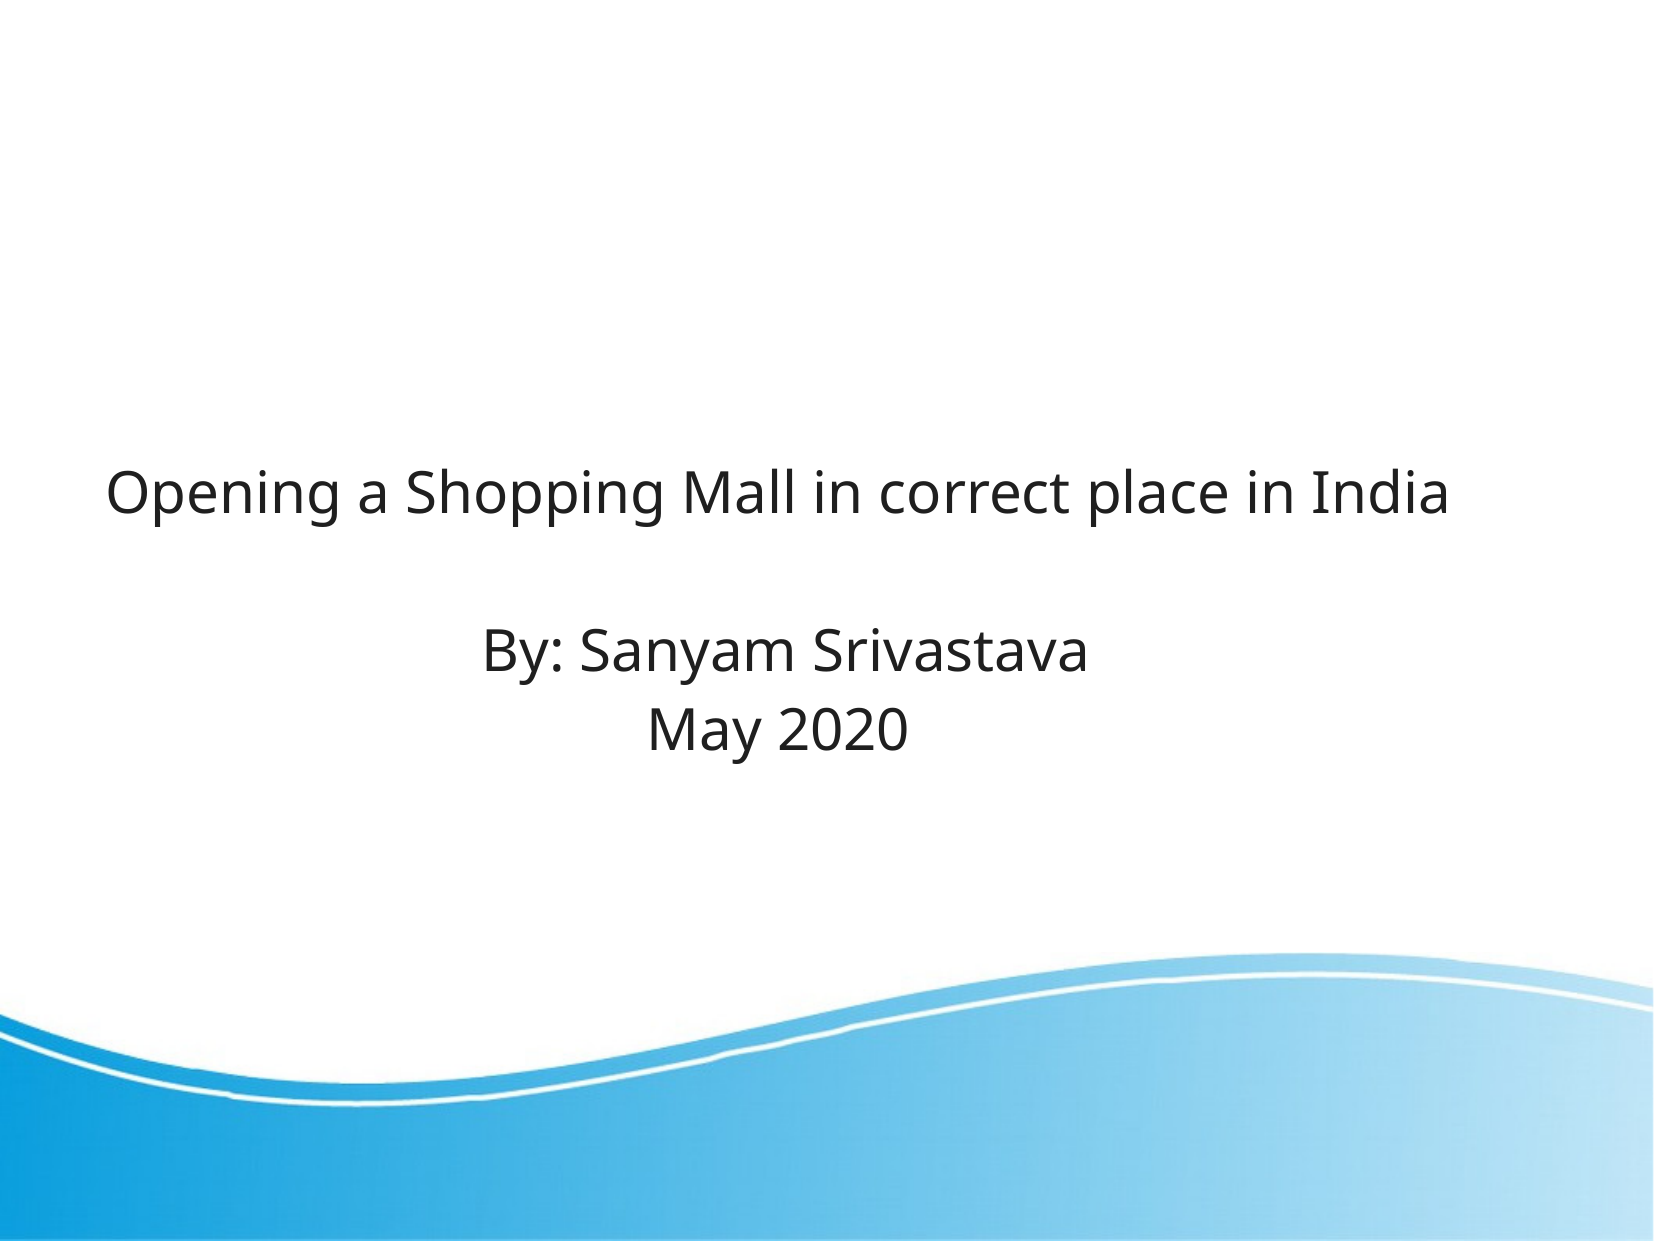

# Opening a Shopping Mall in correct place in India By: Sanyam Srivastava May 2020